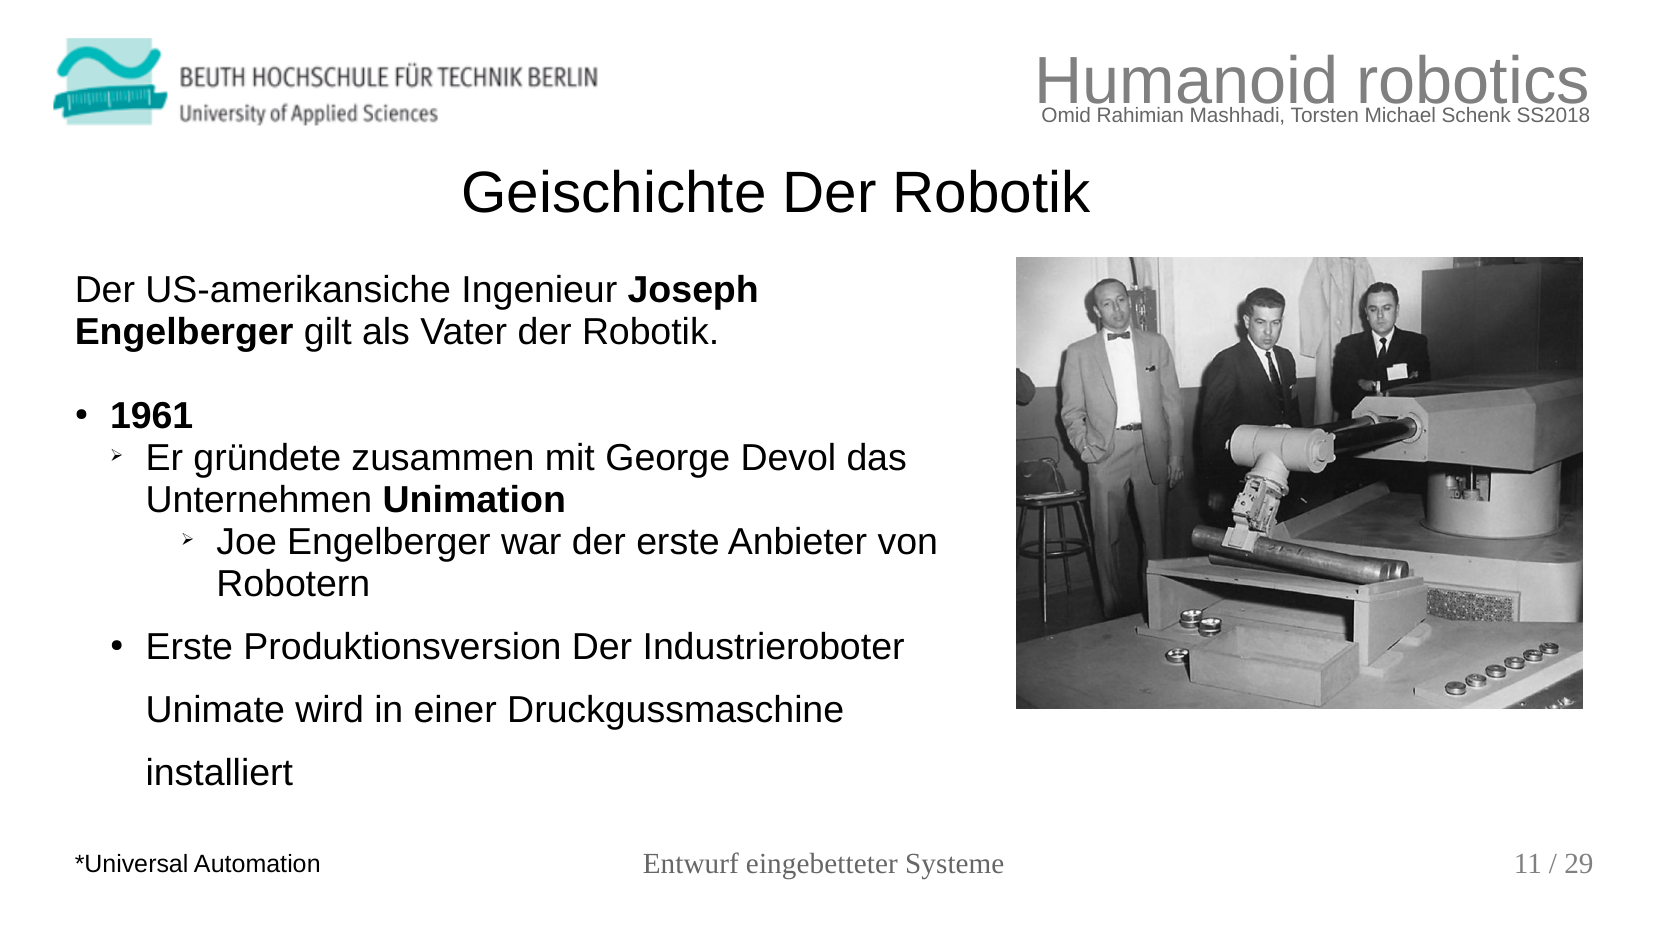

#
Humanoid robotics
Omid Rahimian Mashhadi, Torsten Michael Schenk SS2018
Geischichte Der Robotik
Der US-amerikansiche Ingenieur Joseph Engelberger gilt als Vater der Robotik.
1961
Er gründete zusammen mit George Devol das Unternehmen Unimation
Joe Engelberger war der erste Anbieter von Robotern
Erste Produktionsversion Der Industrieroboter Unimate wird in einer Druckgussmaschine installiert
*Universal Automation
 / 29
Entwurf eingebetteter Systeme
11